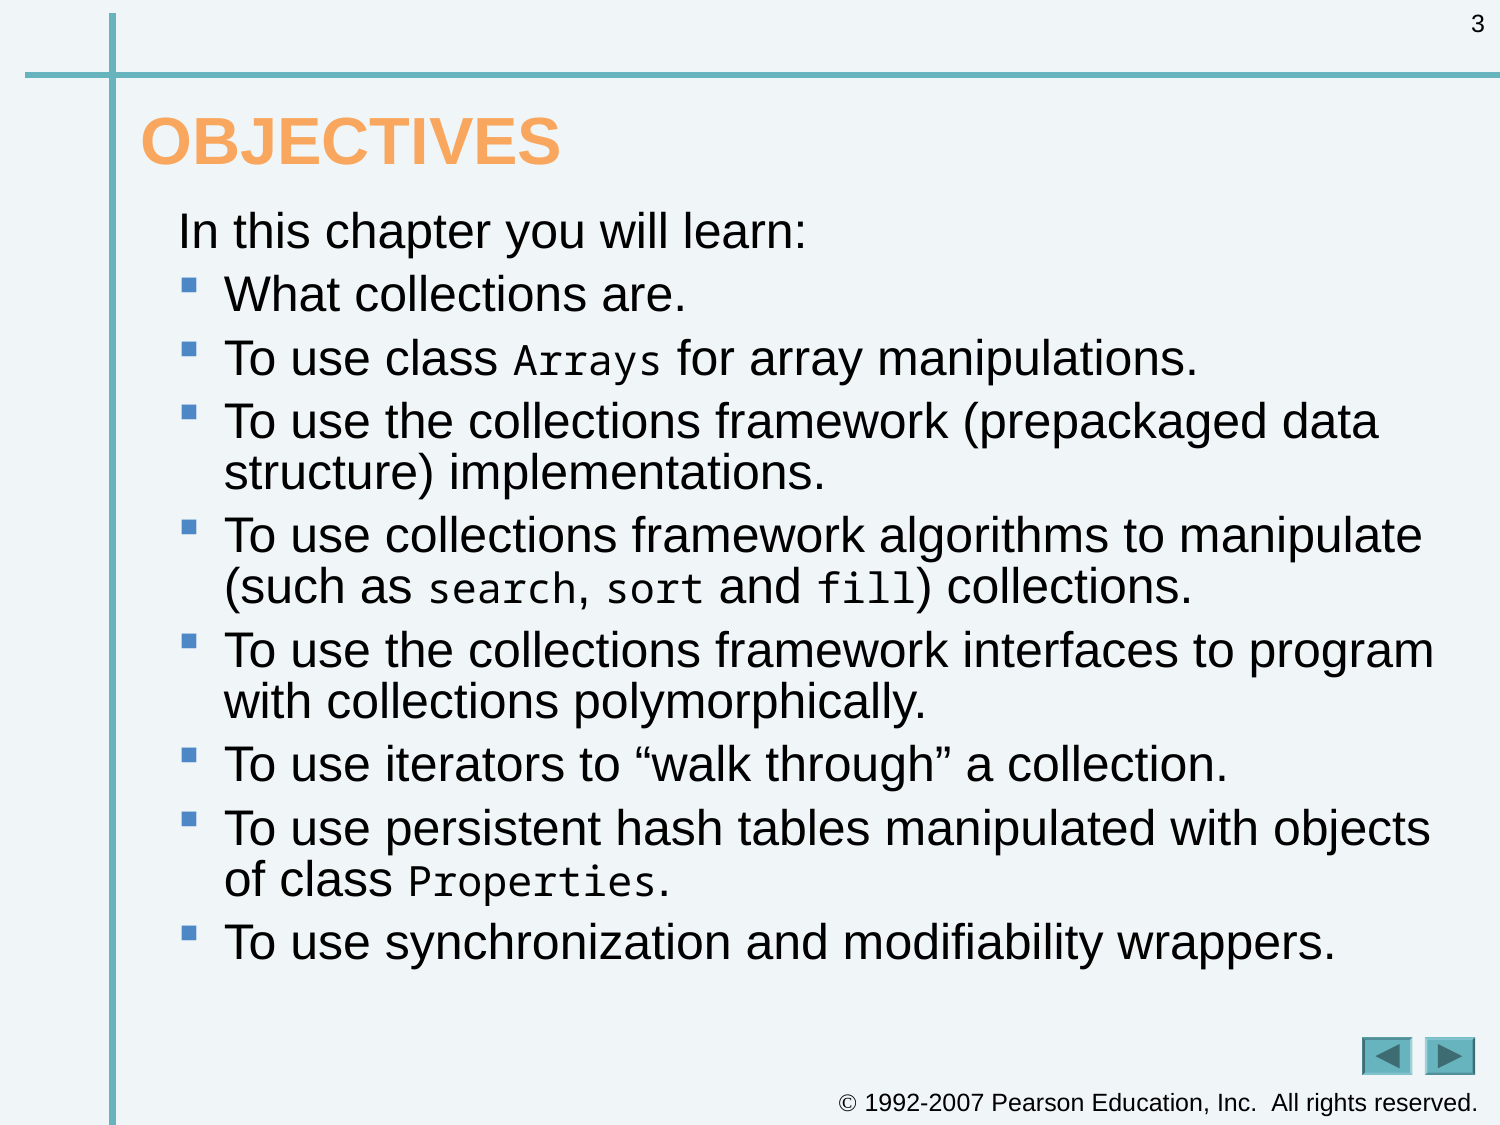

# OBJECTIVES
In this chapter you will learn:
What collections are.
To use class Arrays for array manipulations.
To use the collections framework (prepackaged data structure) implementations.
To use collections framework algorithms to manipulate (such as search, sort and fill) collections.
To use the collections framework interfaces to program with collections polymorphically.
To use iterators to “walk through” a collection.
To use persistent hash tables manipulated with objects of class Properties.
To use synchronization and modifiability wrappers.